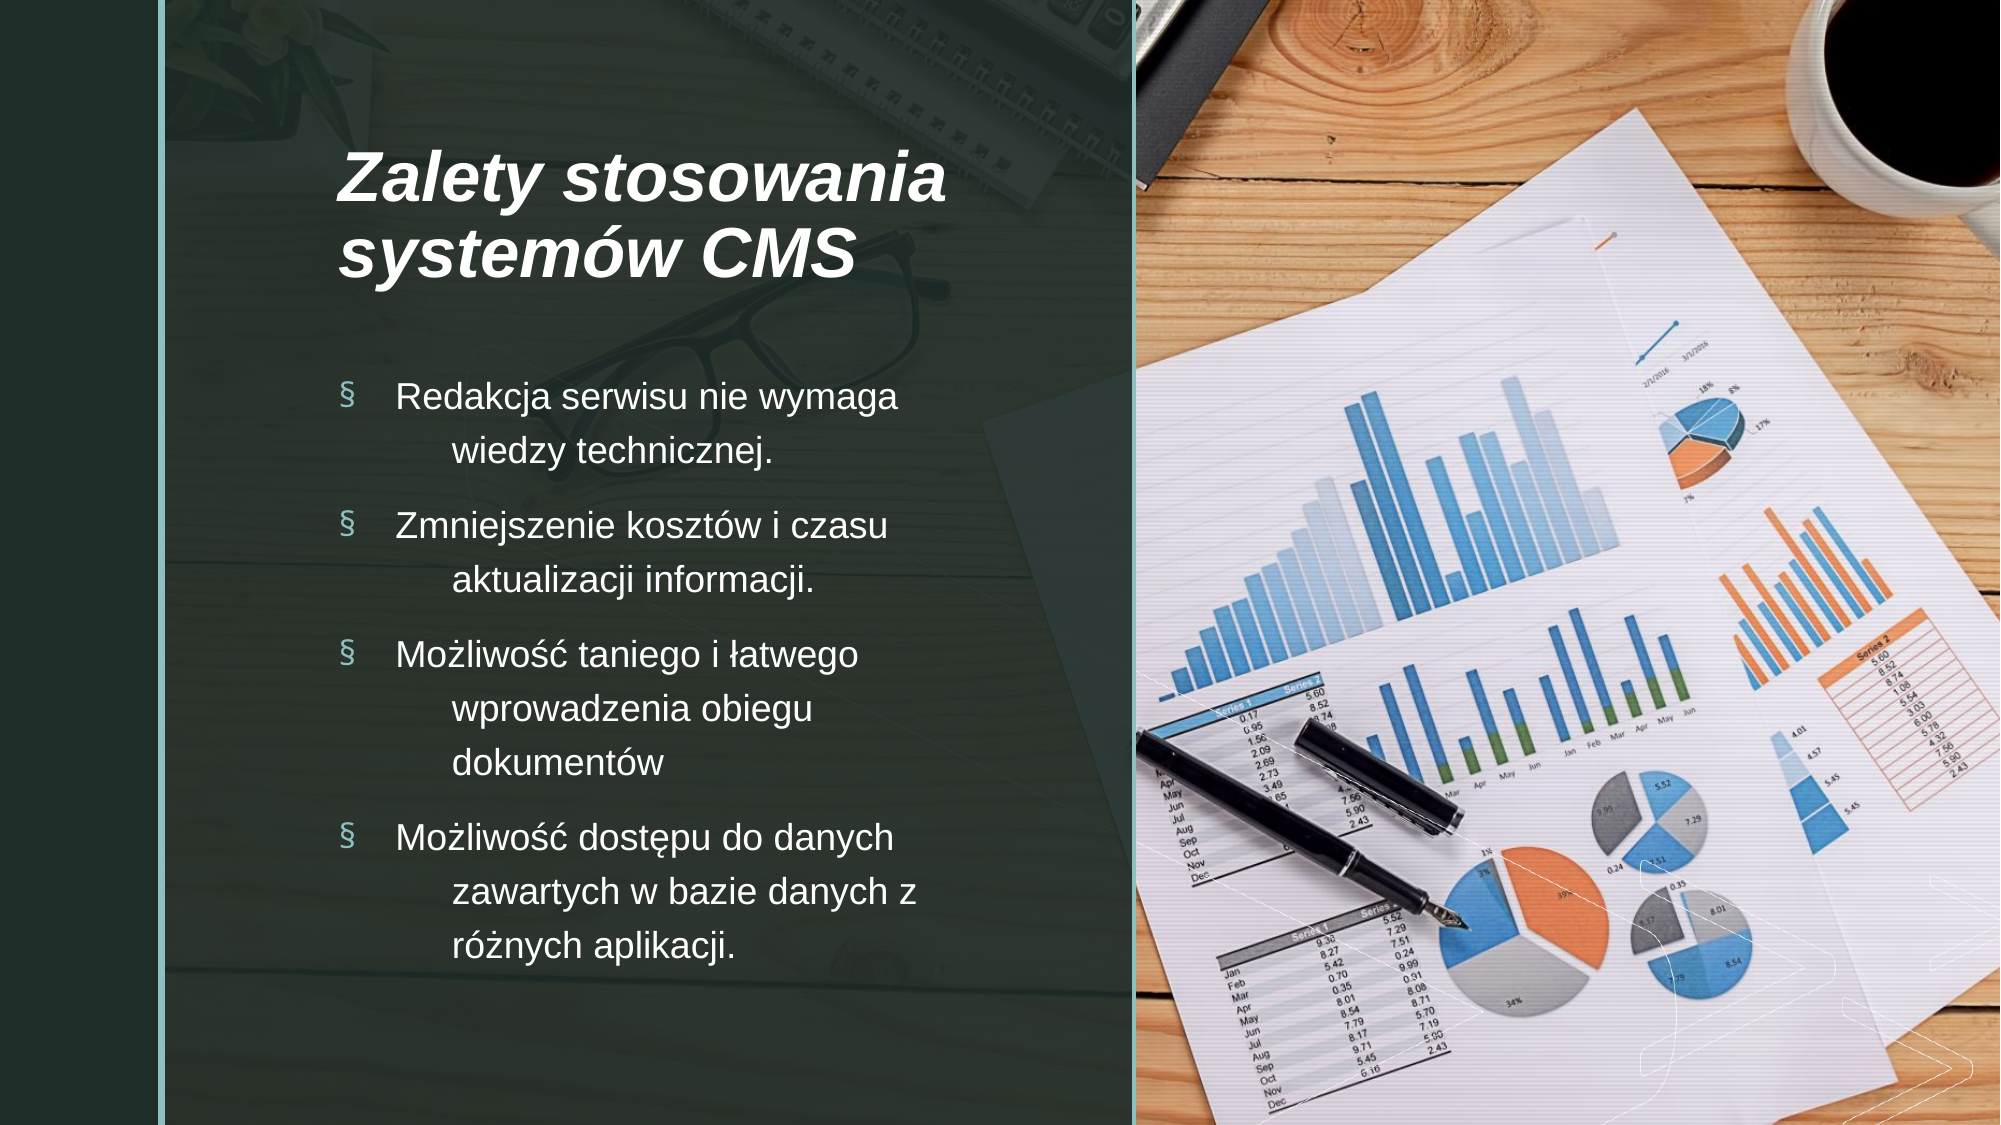

# Zalety stosowania systemów CMS
Redakcja serwisu nie wymaga wiedzy technicznej.
Zmniejszenie kosztów i czasu aktualizacji informacji.
Możliwość taniego i łatwego wprowadzenia obiegu dokumentów
Możliwość dostępu do danych zawartych w bazie danych z różnych aplikacji.